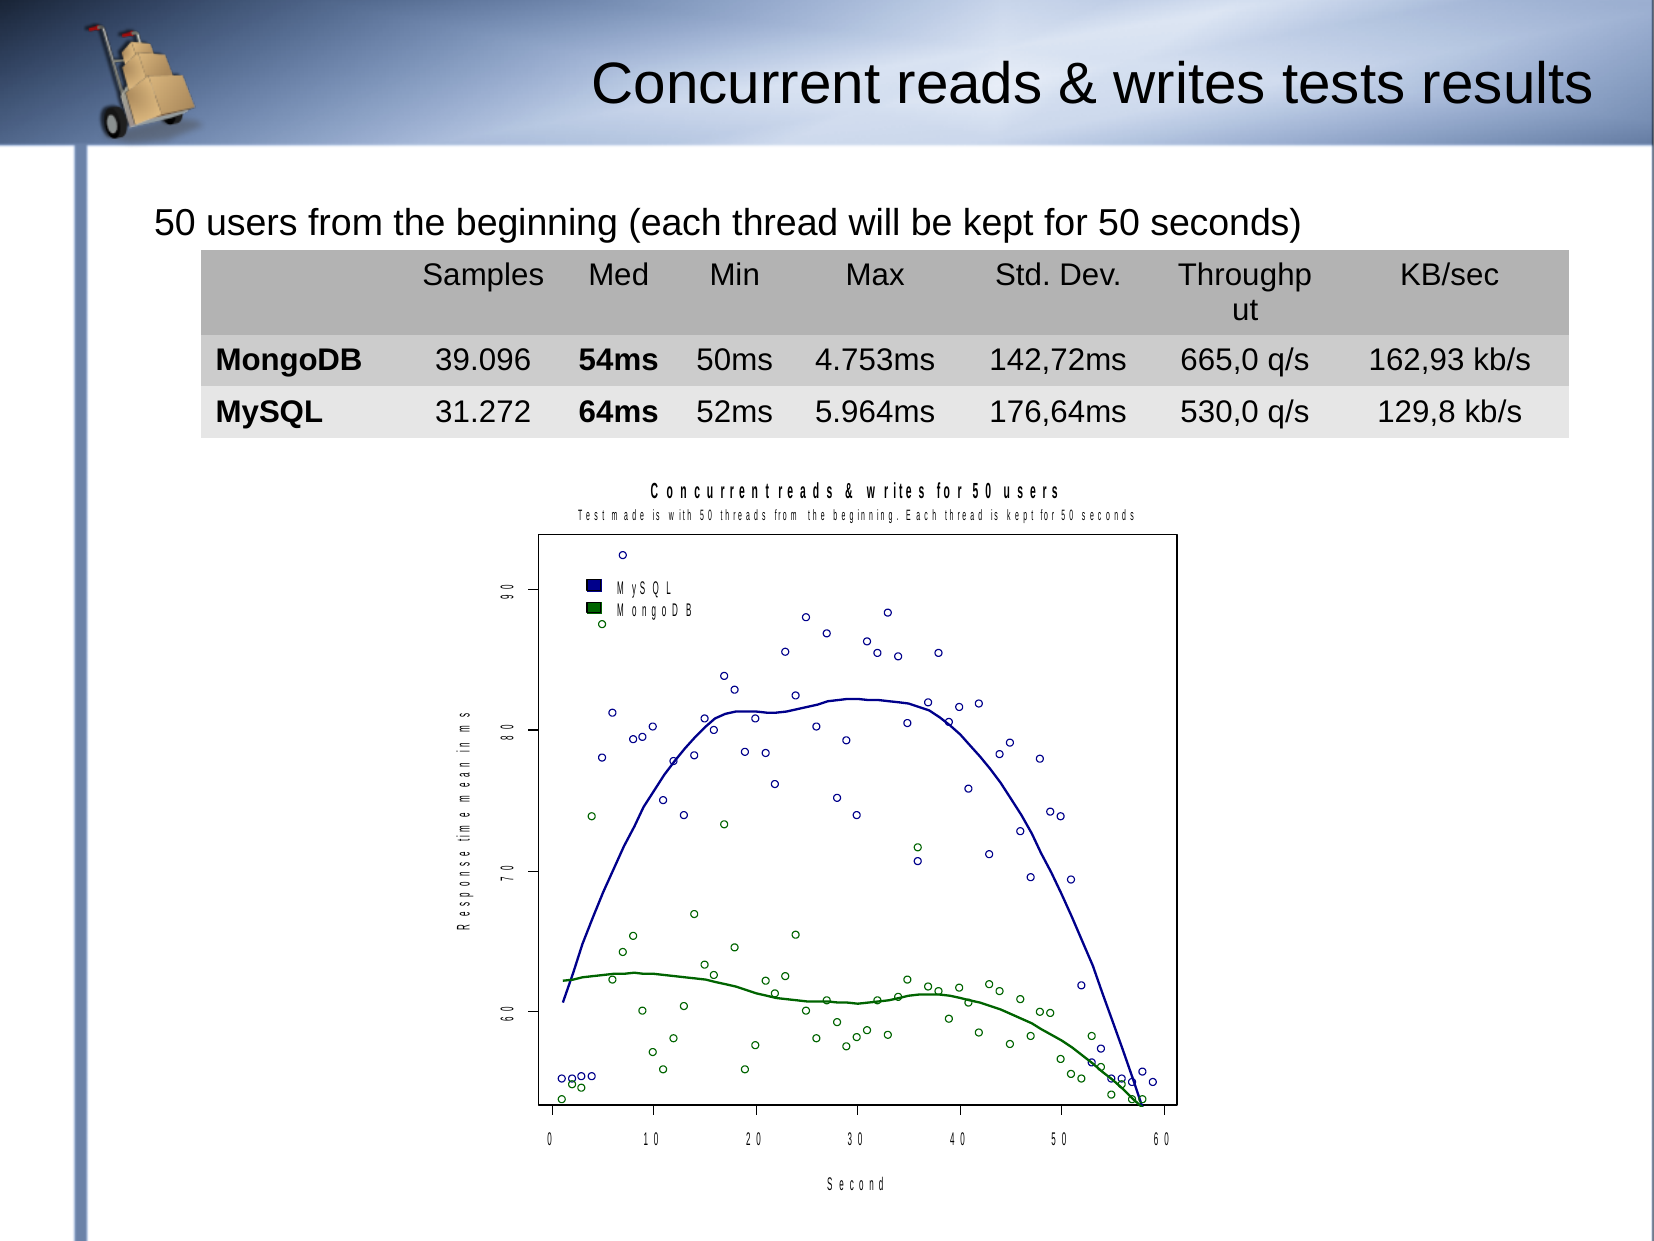

# Concurrent reads & writes tests results
50 users from the beginning (each thread will be kept for 50 seconds)
| | Samples | Med | Min | Max | Std. Dev. | Throughput | KB/sec |
| --- | --- | --- | --- | --- | --- | --- | --- |
| MongoDB | 39.096 | 54ms | 50ms | 4.753ms | 142,72ms | 665,0 q/s | 162,93 kb/s |
| MySQL | 31.272 | 64ms | 52ms | 5.964ms | 176,64ms | 530,0 q/s | 129,8 kb/s |